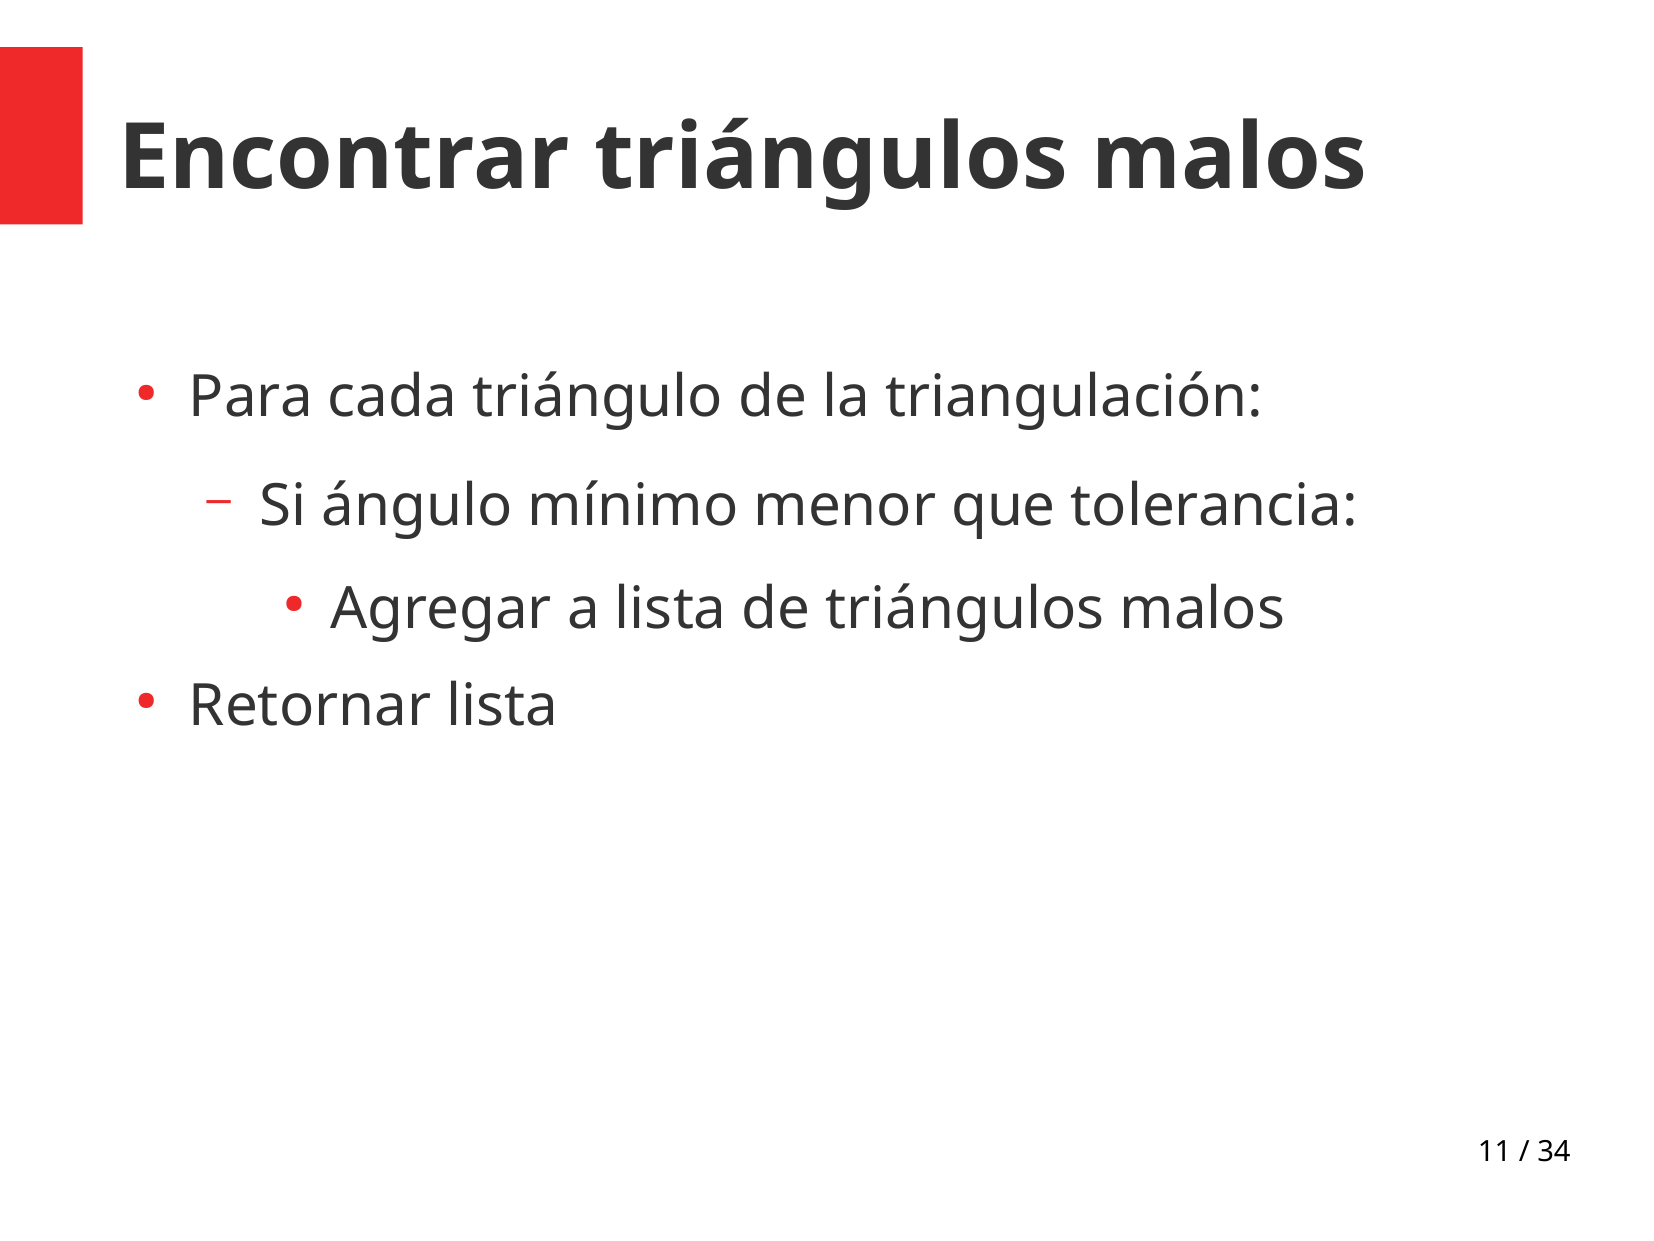

# Encontrar triángulos malos
Para cada triángulo de la triangulación:
Si ángulo mínimo menor que tolerancia:
Agregar a lista de triángulos malos
Retornar lista
11